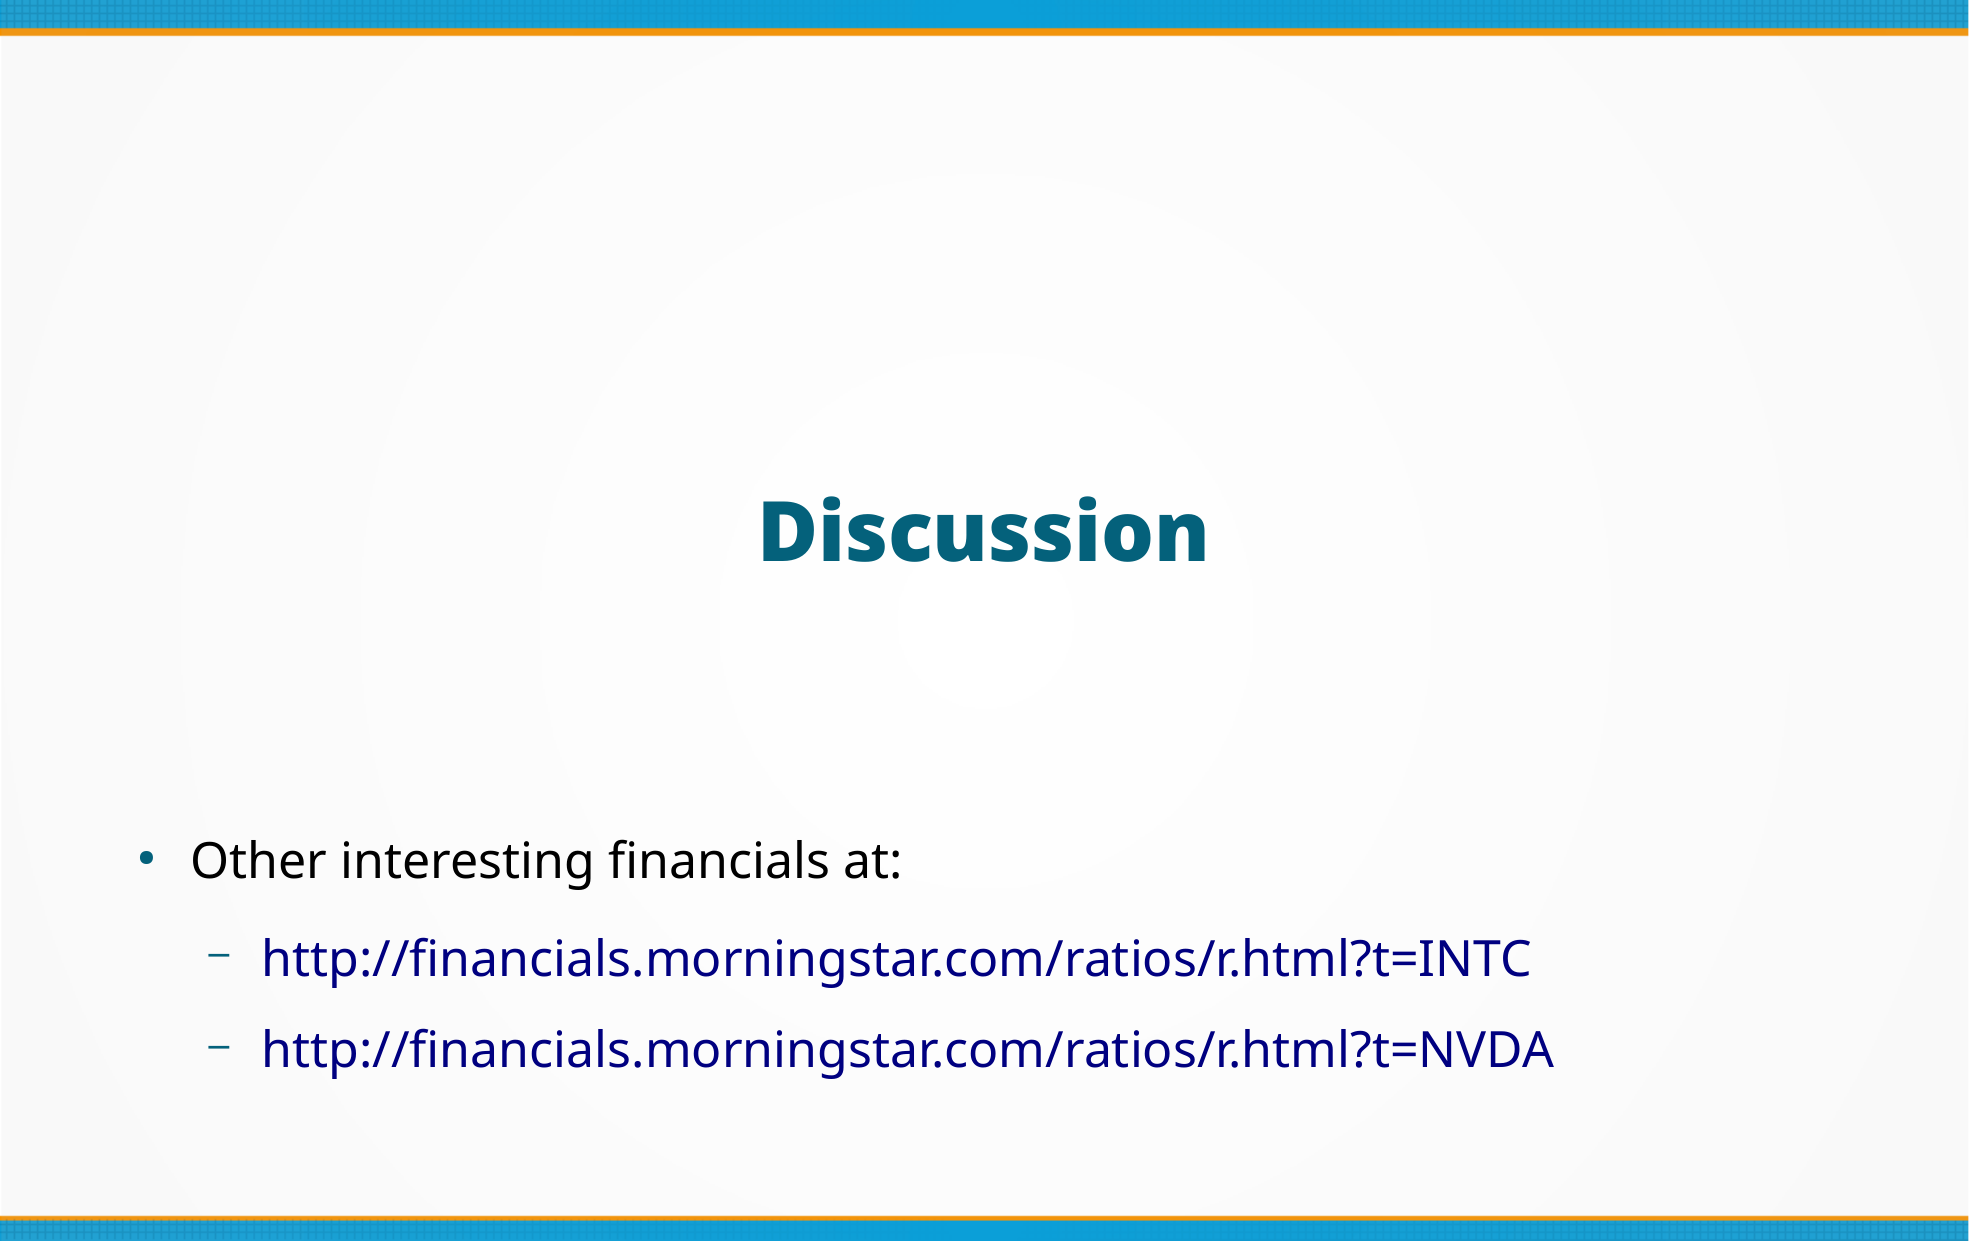

# Discussion
Other interesting financials at:
http://financials.morningstar.com/ratios/r.html?t=INTC
http://financials.morningstar.com/ratios/r.html?t=NVDA